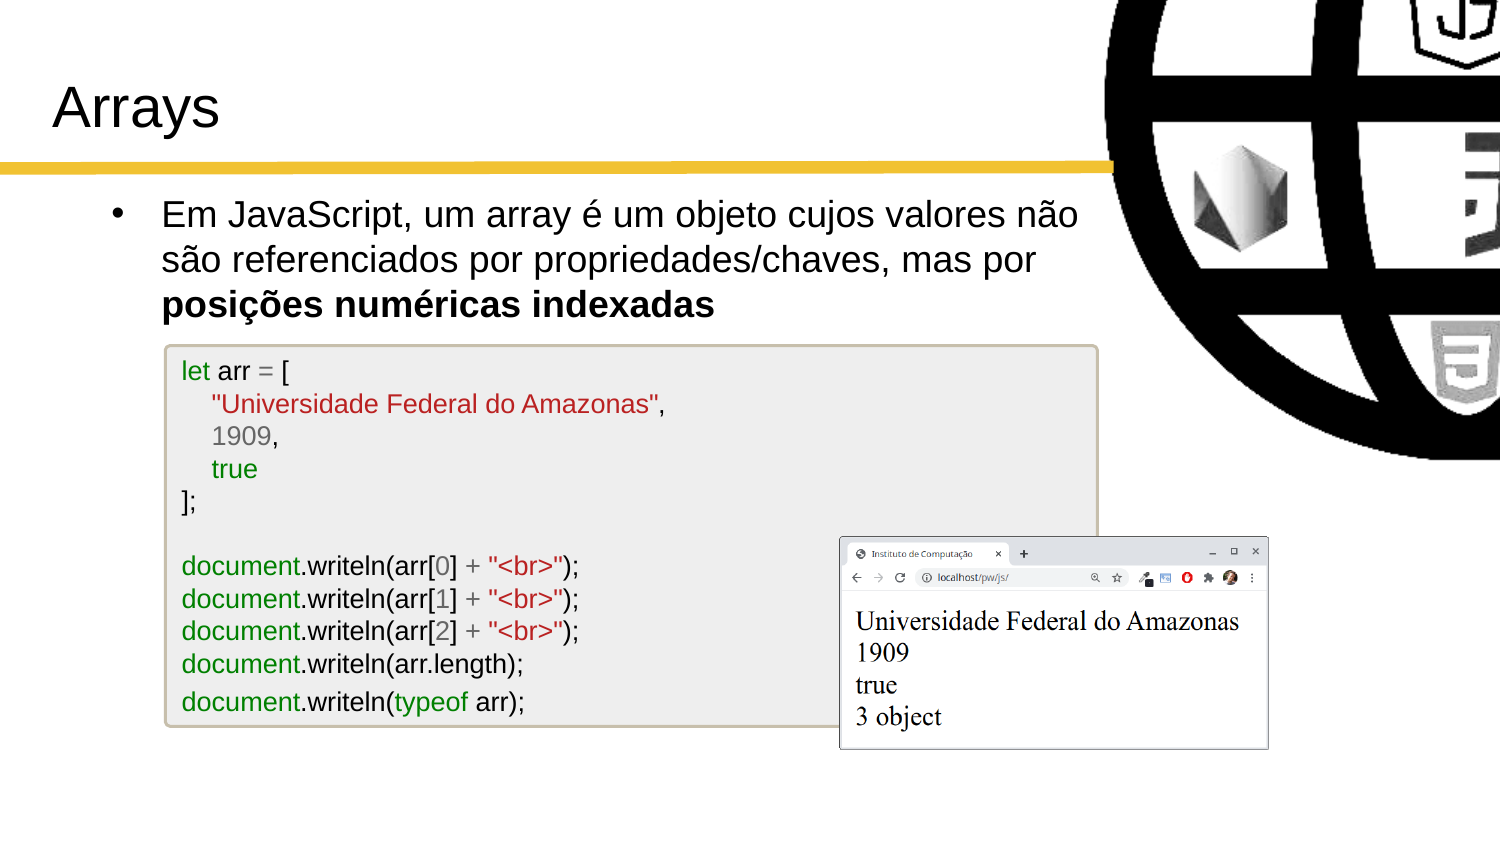

Arrays
Em JavaScript, um array é um objeto cujos valores não são referenciados por propriedades/chaves, mas por posições numéricas indexadas
let arr = [
 "Universidade Federal do Amazonas",
 1909,
 true
];
document.writeln(arr[0] + "<br>");
document.writeln(arr[1] + "<br>");
document.writeln(arr[2] + "<br>");
document.writeln(arr.length);
document.writeln(typeof arr);